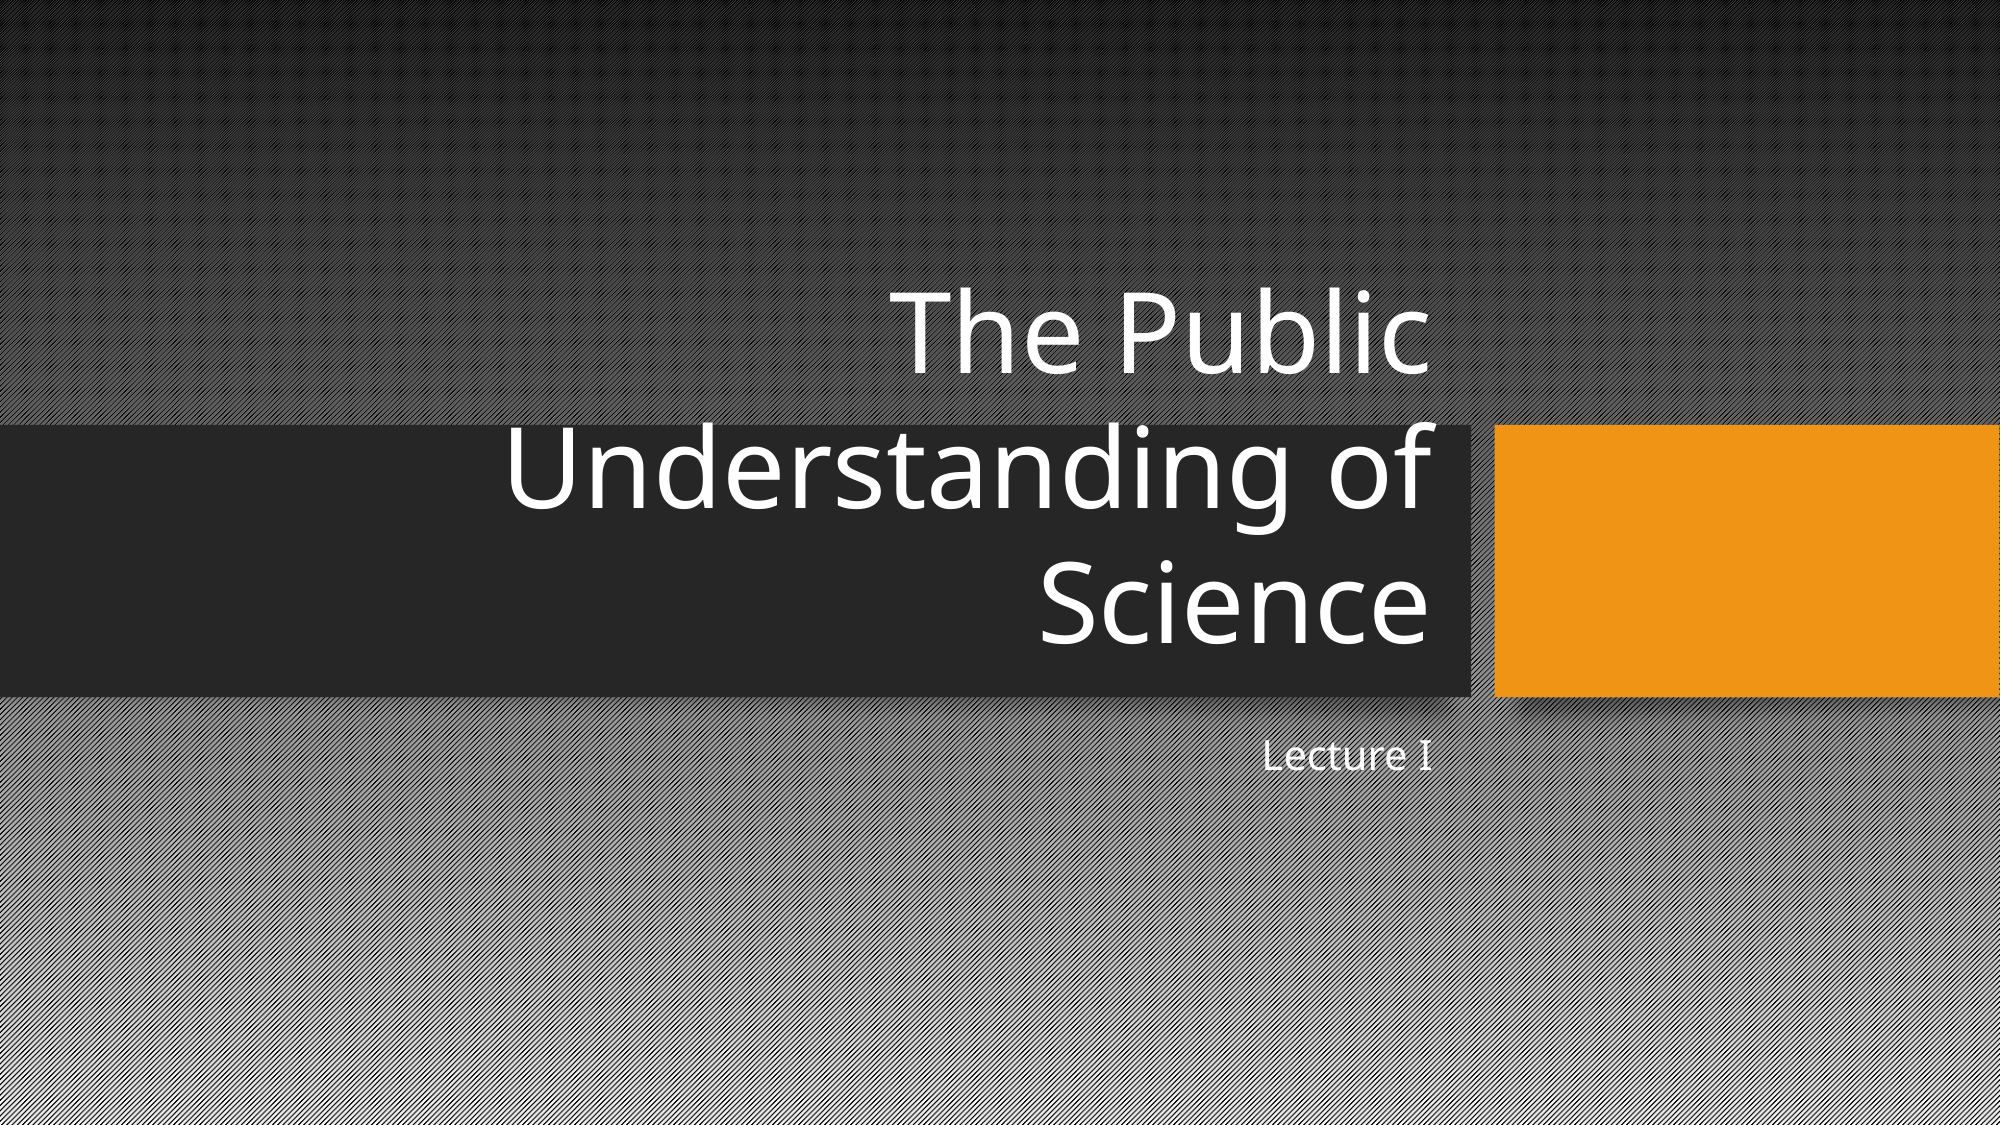

# The Public Understanding of Science
Lecture I